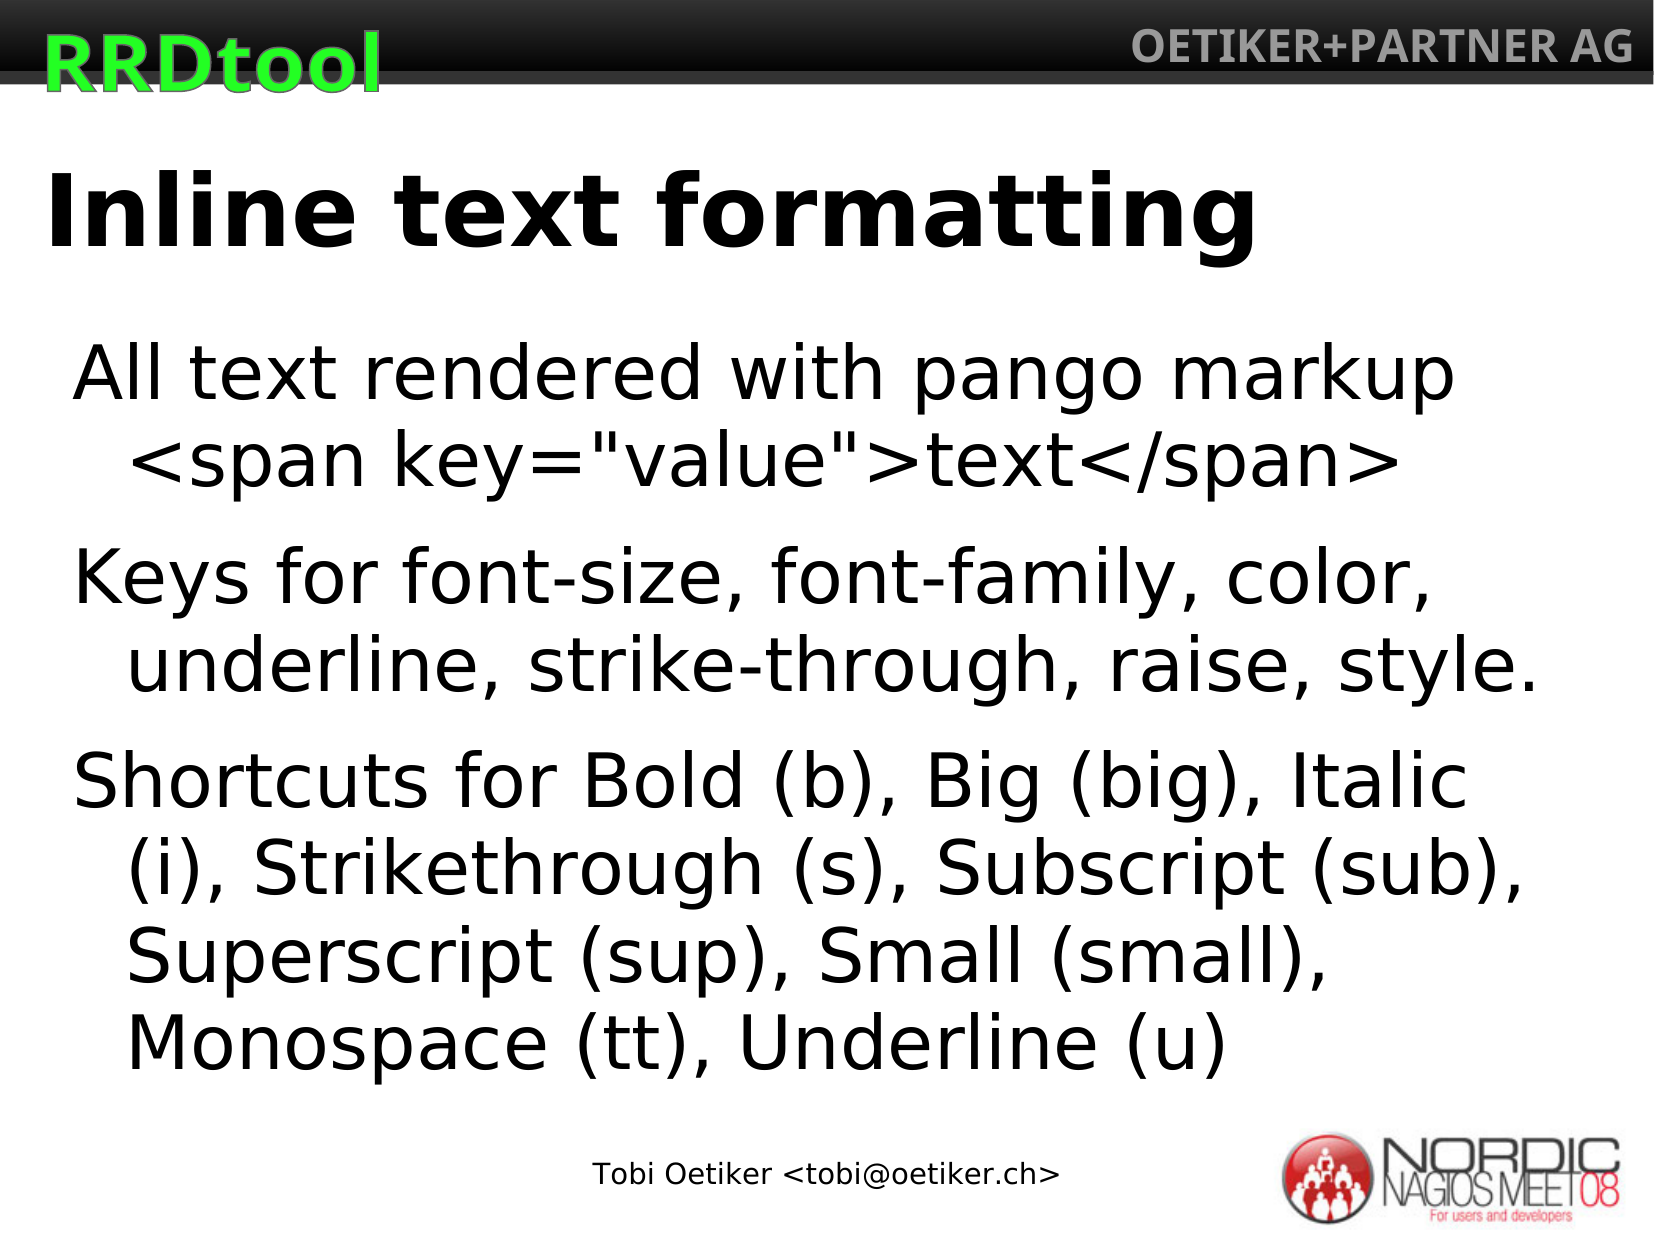

# Inline text formatting
All text rendered with pango markup
<span key="value">text</span>
Keys for font-size, font-family, color, underline, strike-through, raise, style.
Shortcuts for Bold (b), Big (big), Italic (i), Strikethrough (s), Subscript (sub), Superscript (sup), Small (small), Monospace (tt), Underline (u)